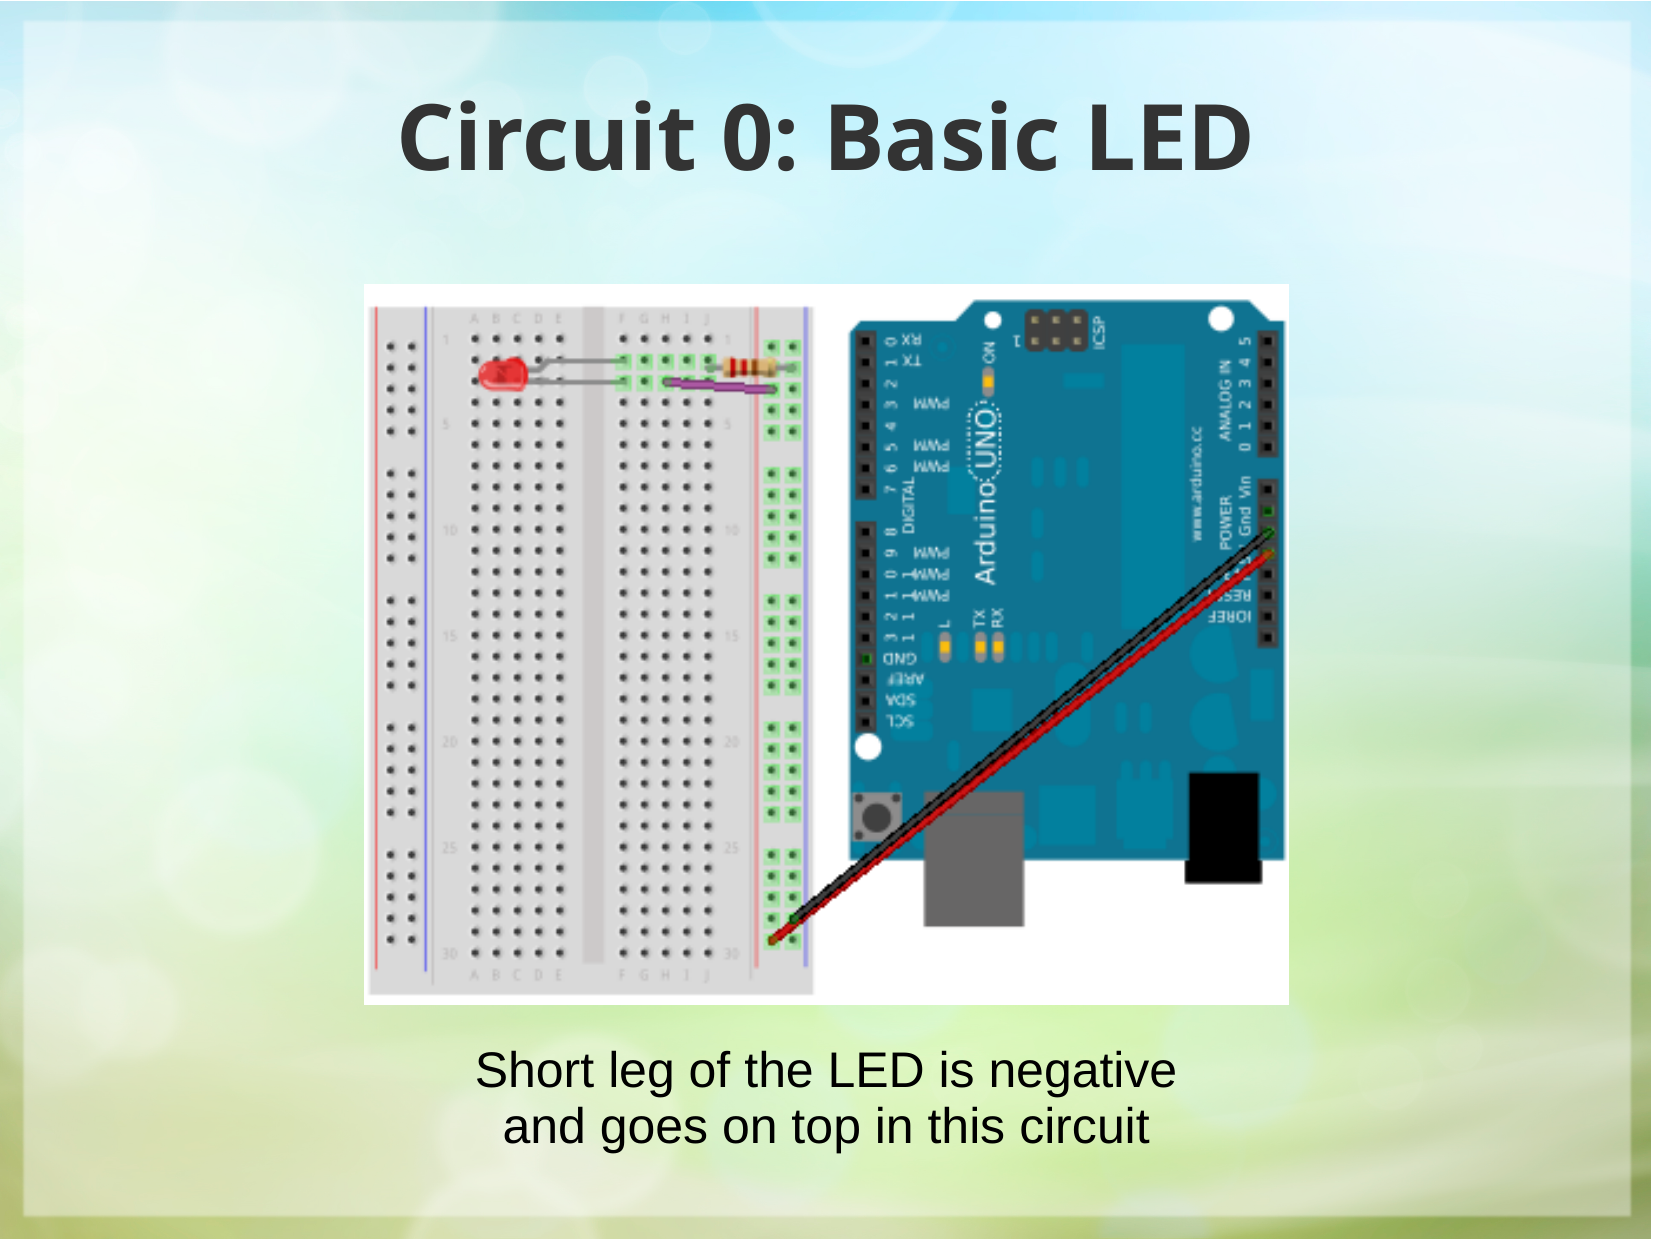

# Circuit 0: Basic LED
Short leg of the LED is negative and goes on top in this circuit